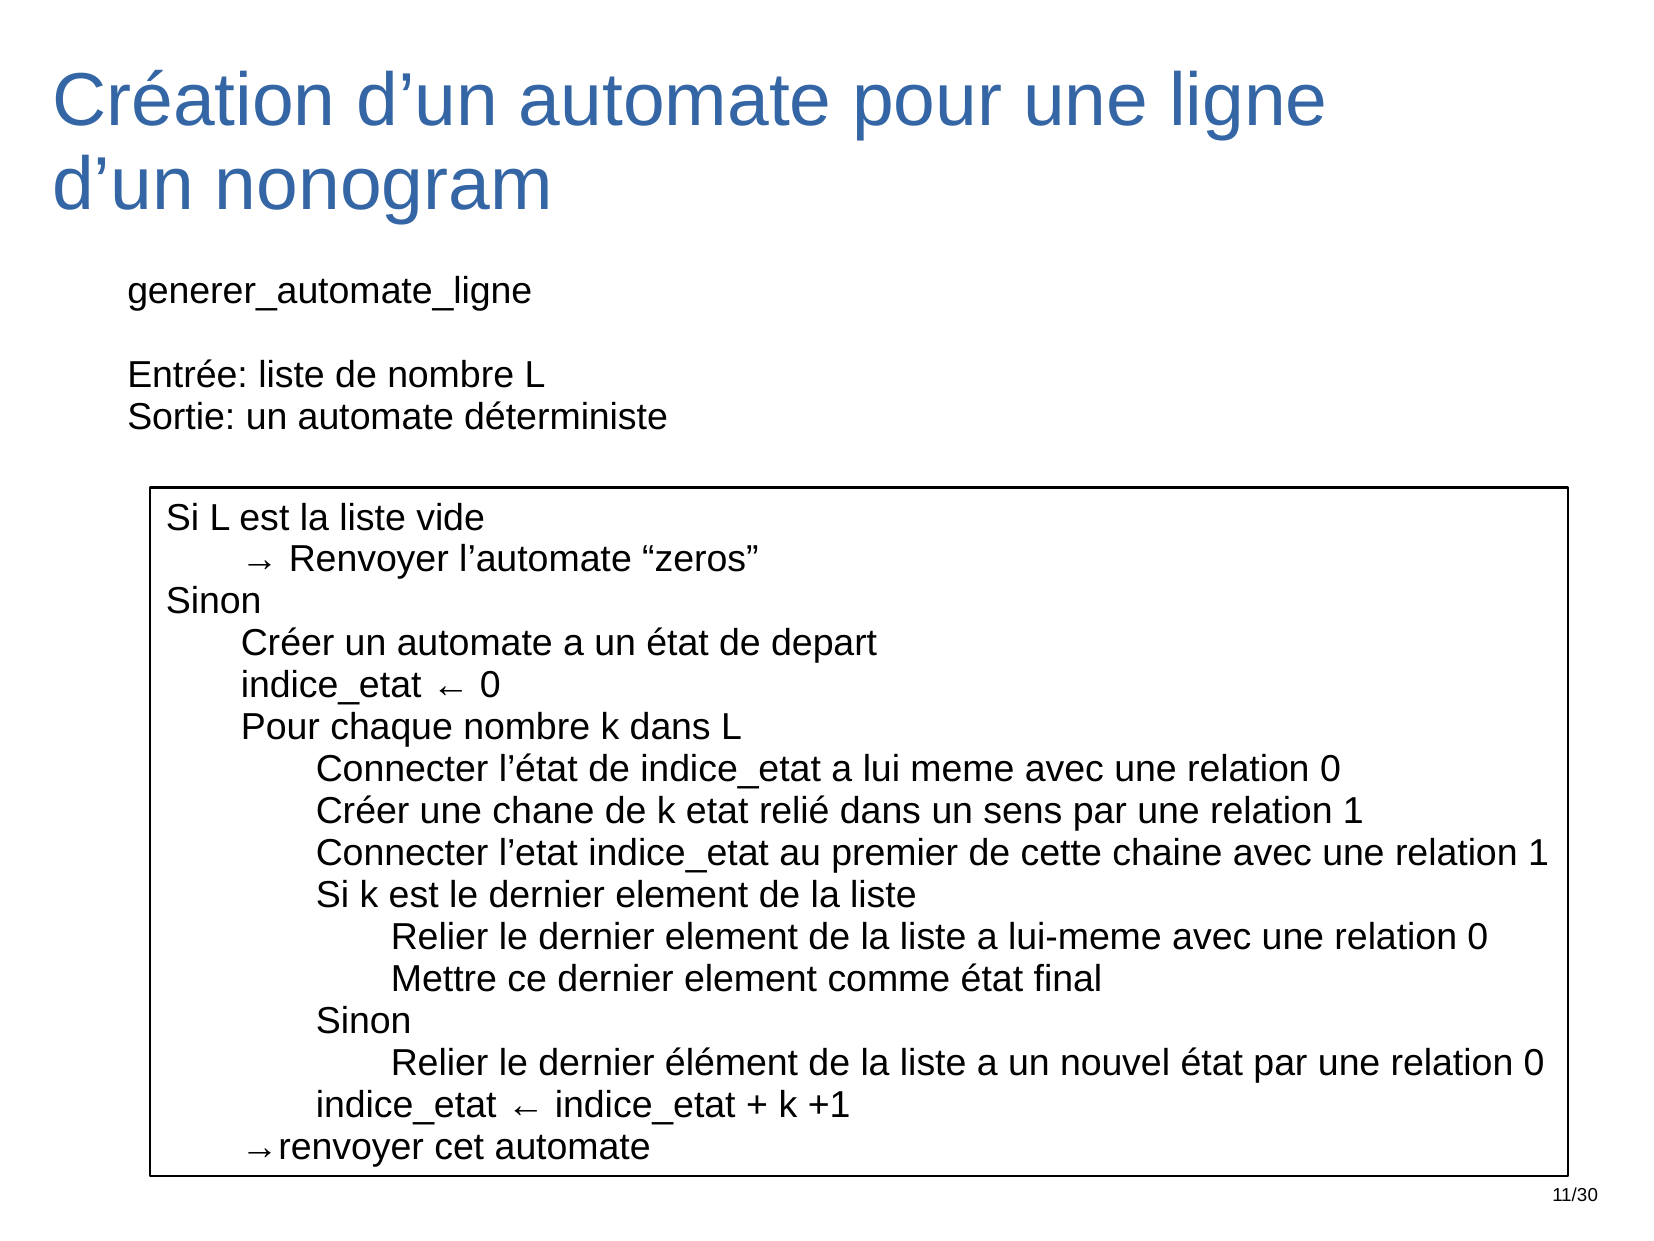

Création d’un automate pour une ligne
d’un nonogram
generer_automate_ligne
Entrée: liste de nombre L
Sortie: un automate déterministe
Si L est la liste vide
	→ Renvoyer l’automate “zeros”
Sinon
	Créer un automate a un état de depart
	indice_etat ← 0
	Pour chaque nombre k dans L
		Connecter l’état de indice_etat a lui meme avec une relation 0
		Créer une chane de k etat relié dans un sens par une relation 1
		Connecter l’etat indice_etat au premier de cette chaine avec une relation 1
		Si k est le dernier element de la liste
			Relier le dernier element de la liste a lui-meme avec une relation 0
			Mettre ce dernier element comme état final
		Sinon
			Relier le dernier élément de la liste a un nouvel état par une relation 0
		indice_etat ← indice_etat + k +1
	→renvoyer cet automate
11/30